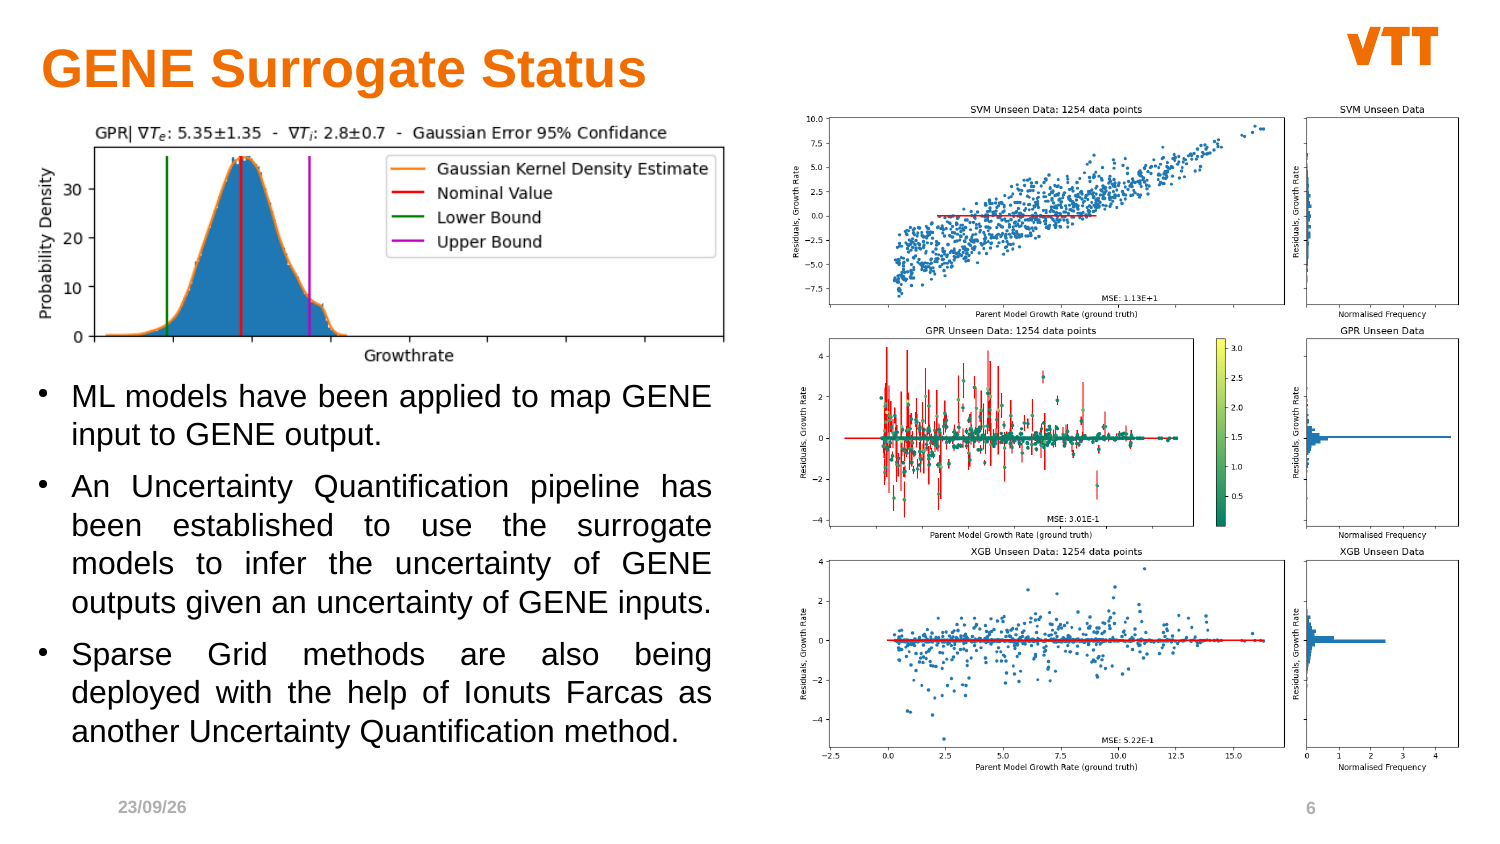

GENE Surrogate Status
# ML models have been applied to map GENE input to GENE output.
An Uncertainty Quantification pipeline has been established to use the surrogate models to infer the uncertainty of GENE outputs given an uncertainty of GENE inputs.
Sparse Grid methods are also being deployed with the help of Ionuts Farcas as another Uncertainty Quantification method.